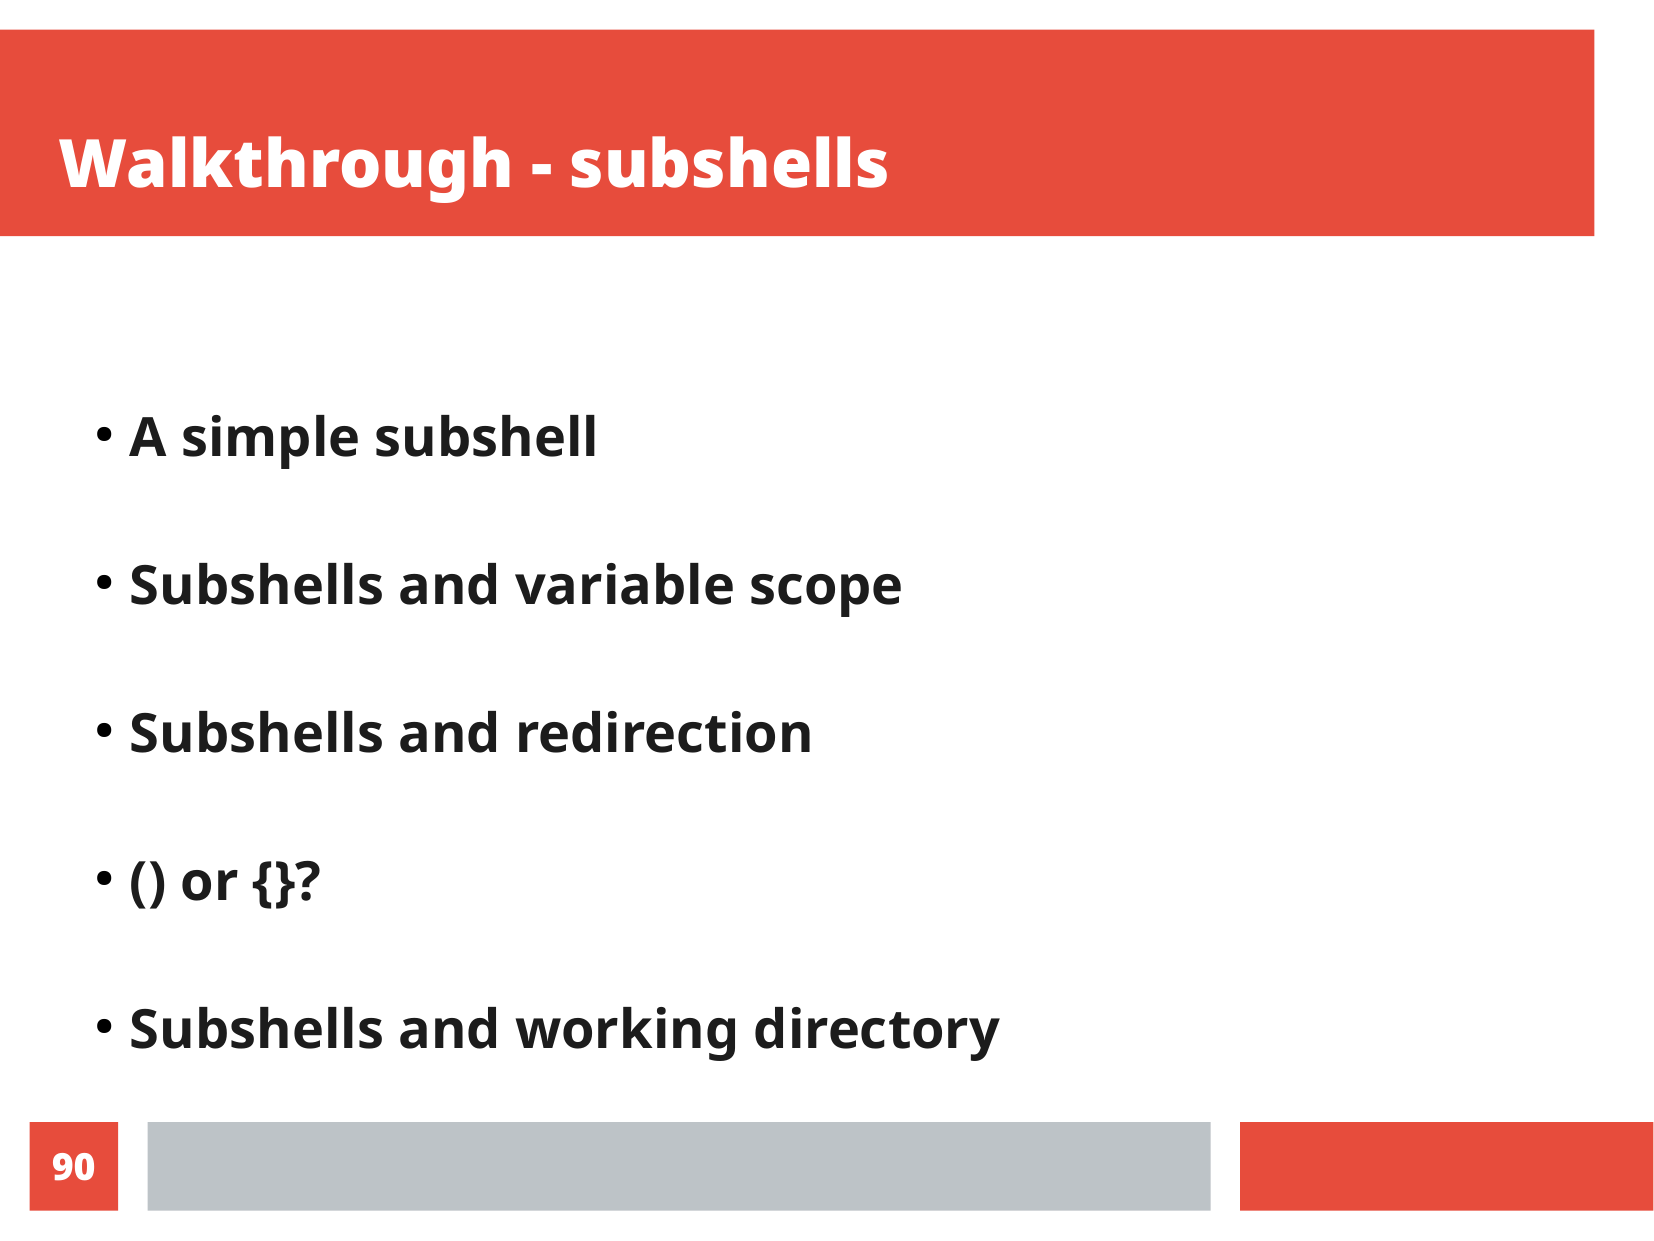

# Walkthrough - subshells
A simple subshell
Subshells and variable scope
Subshells and redirection
() or {}?
Subshells and working directory
90